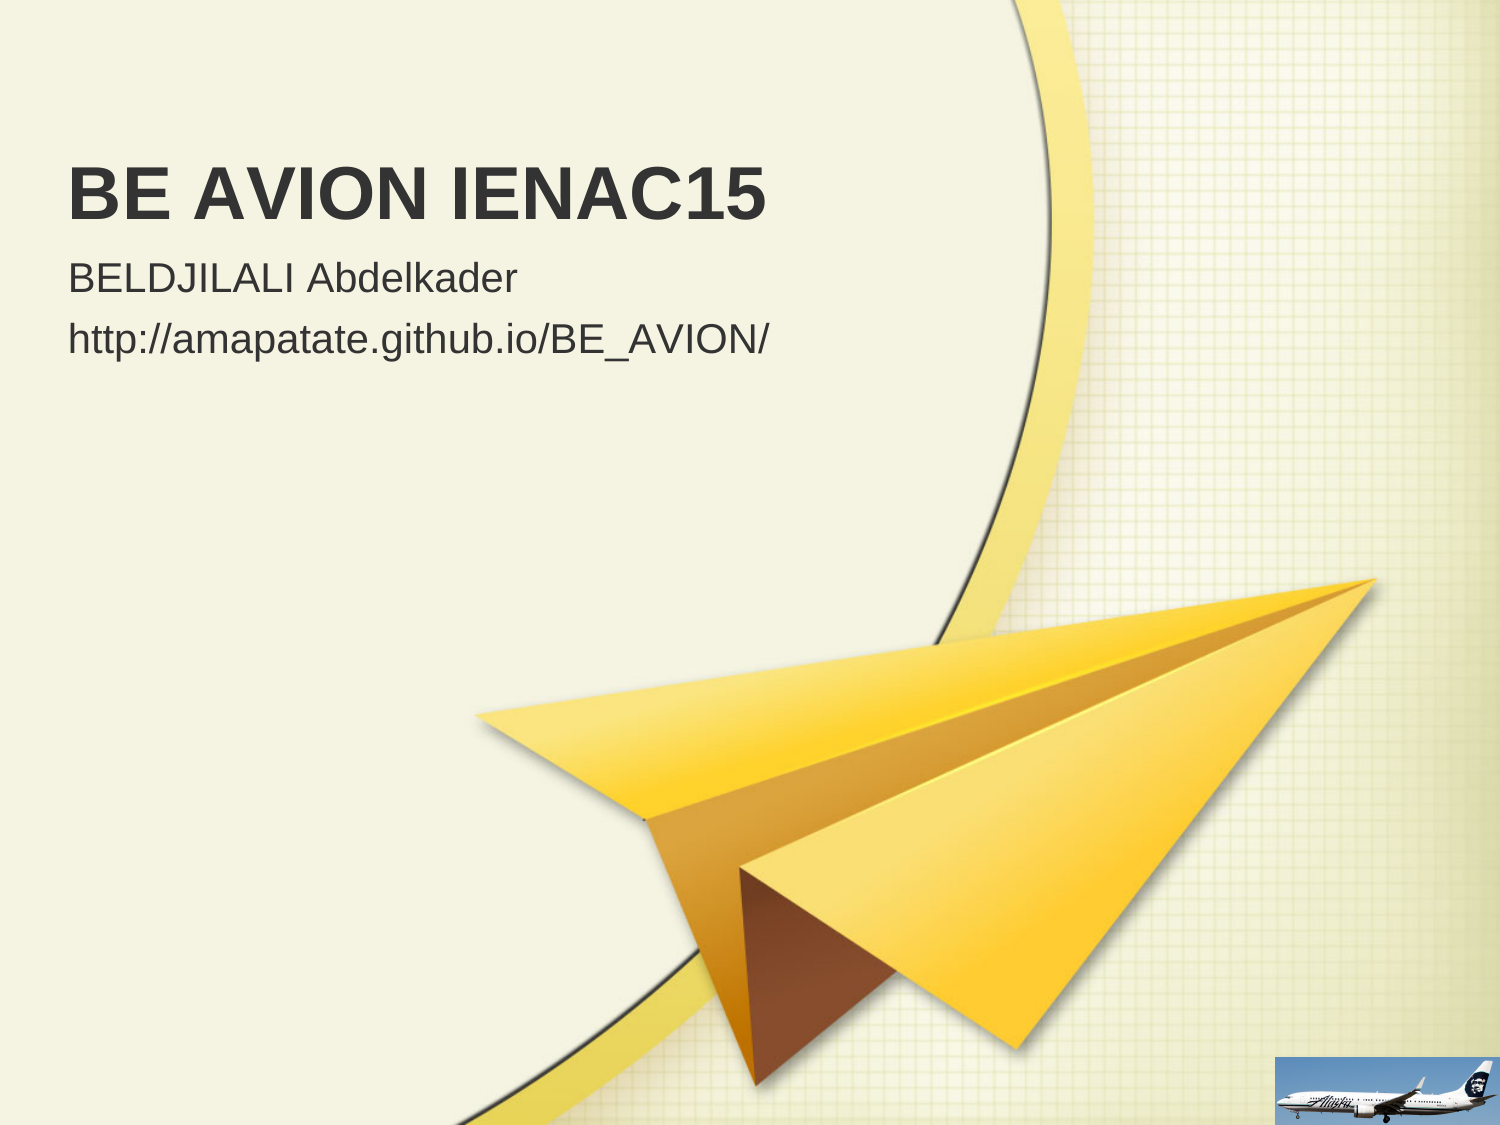

# BE AVION IENAC15
BELDJILALI Abdelkader
http://amapatate.github.io/BE_AVION/